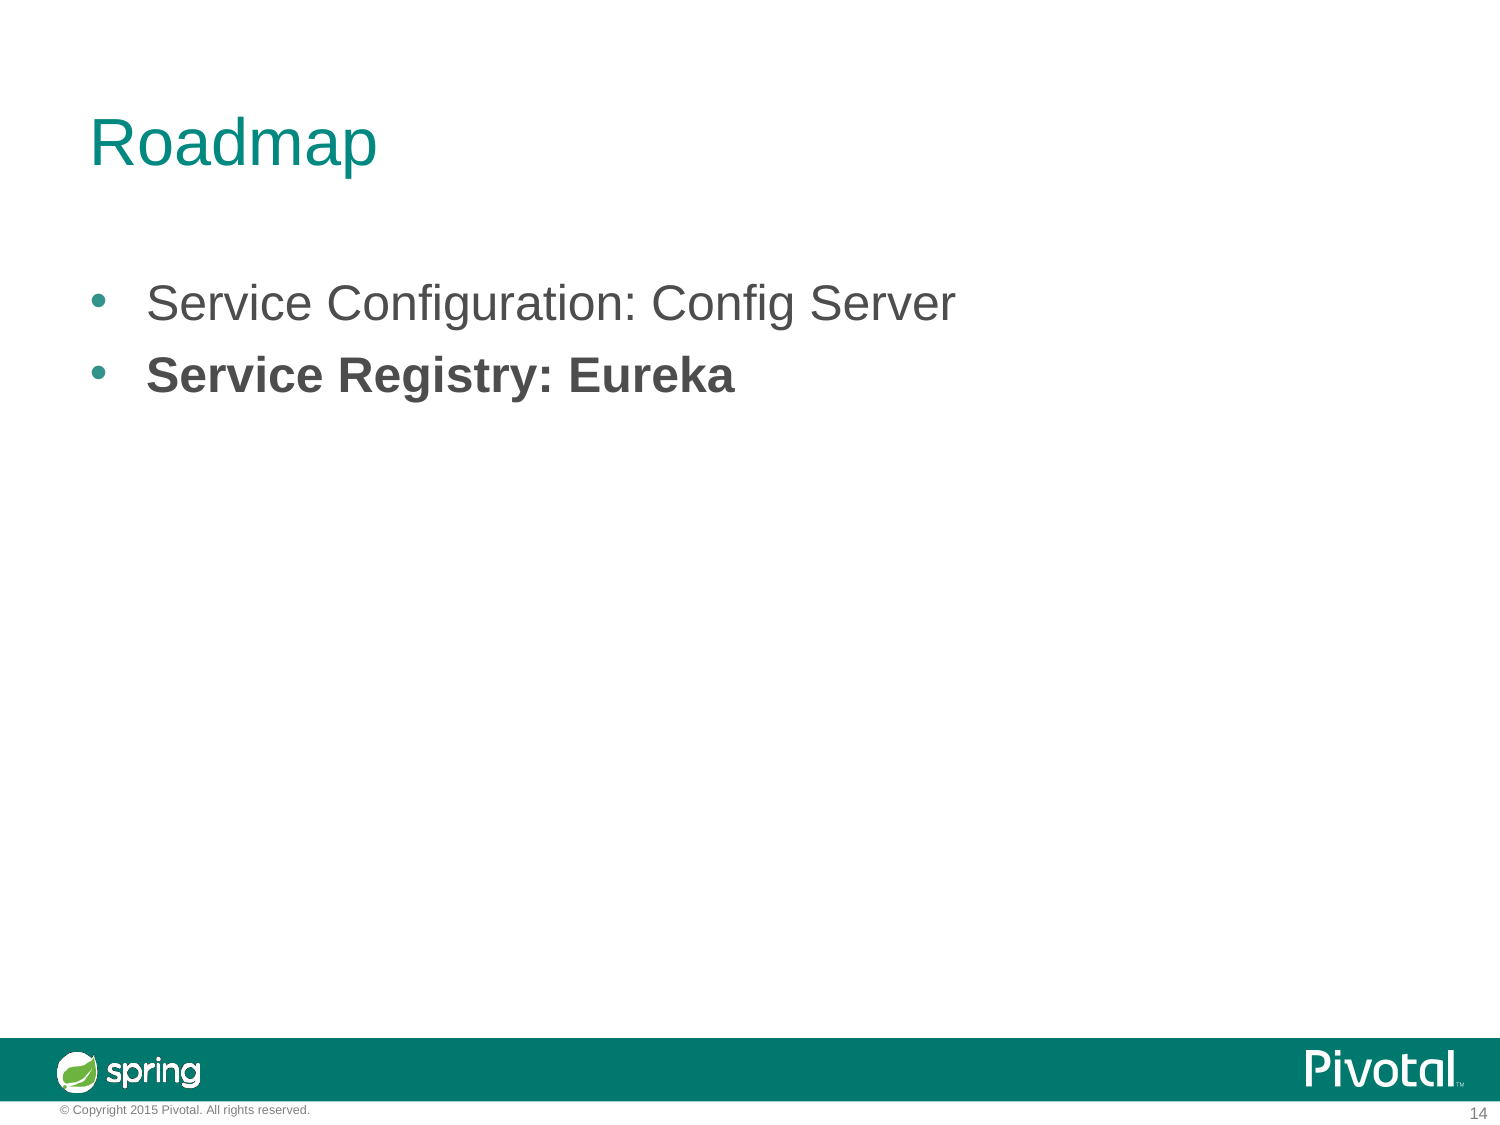

# Roadmap
Service Configuration: Config Server
Service Registry: Eureka